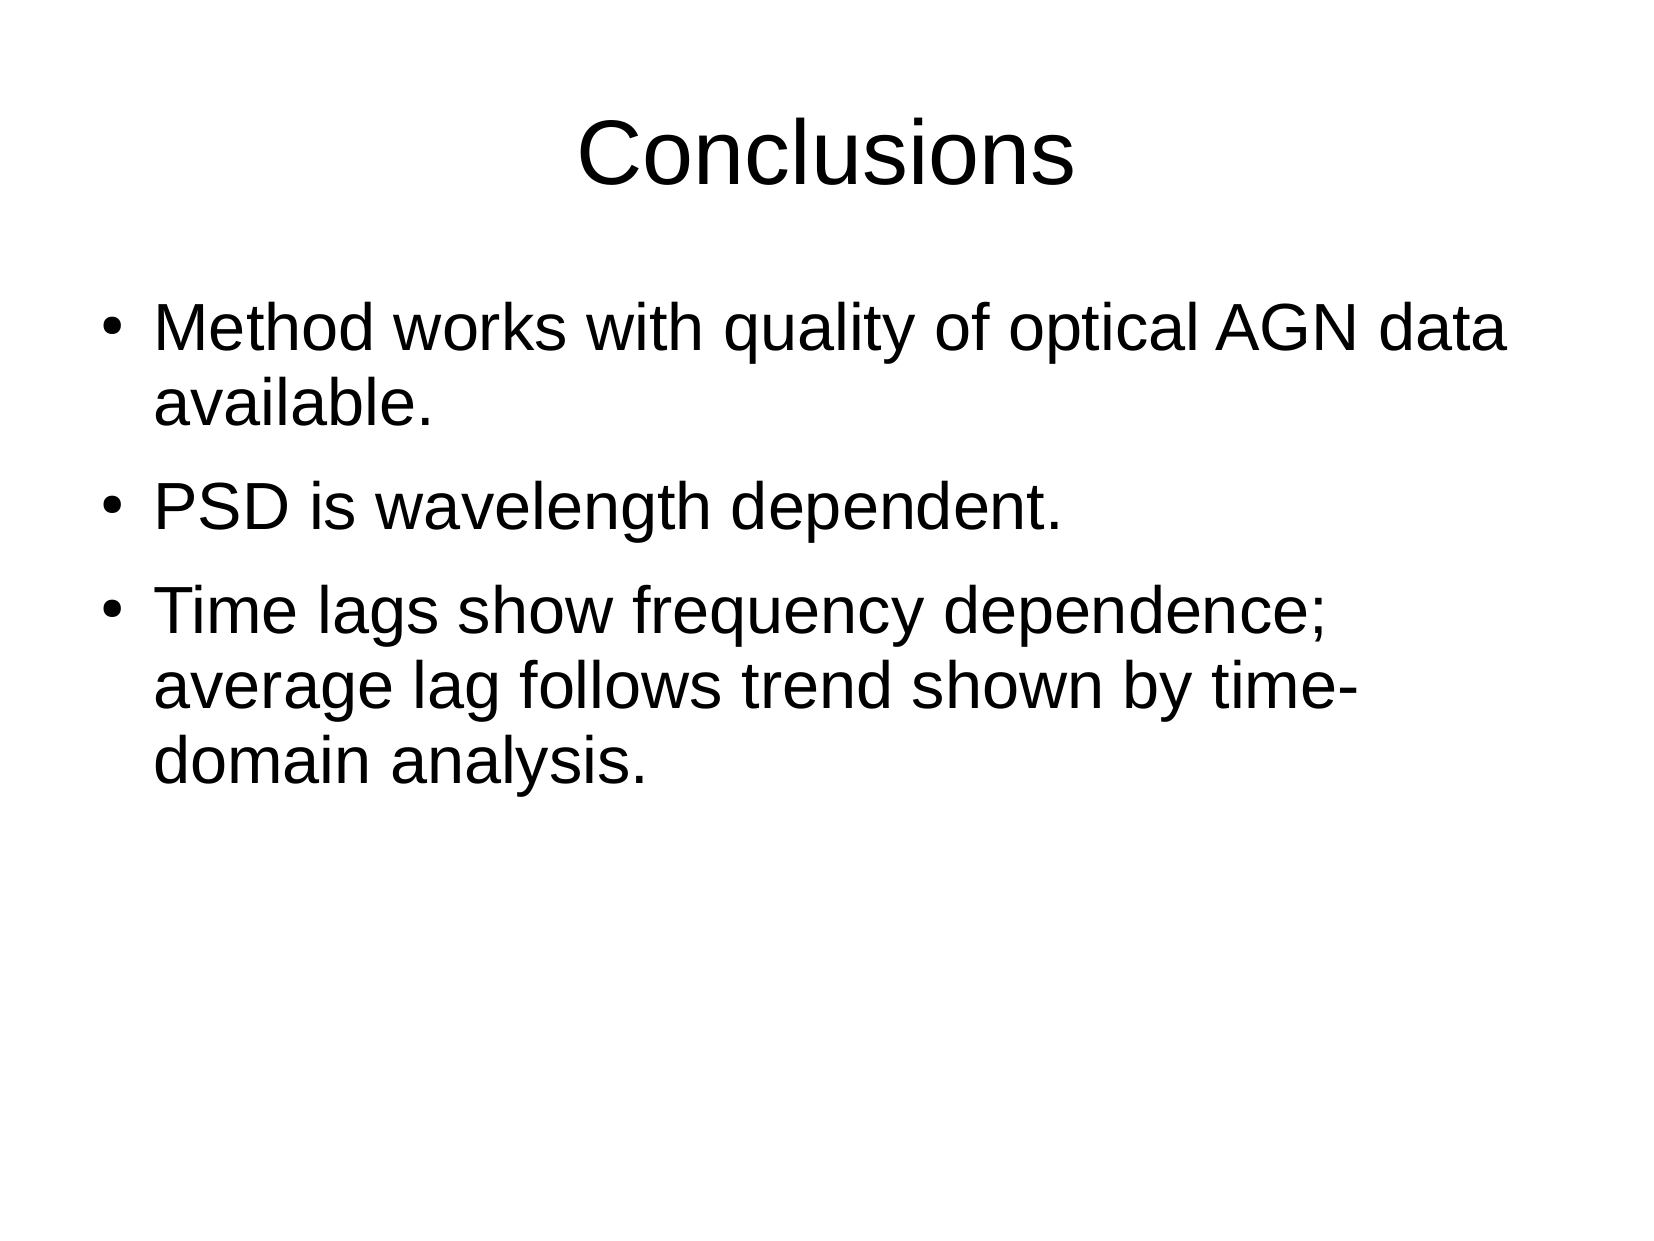

# Conclusions
Method works with quality of optical AGN data available.
PSD is wavelength dependent.
Time lags show frequency dependence; average lag follows trend shown by time-domain analysis.